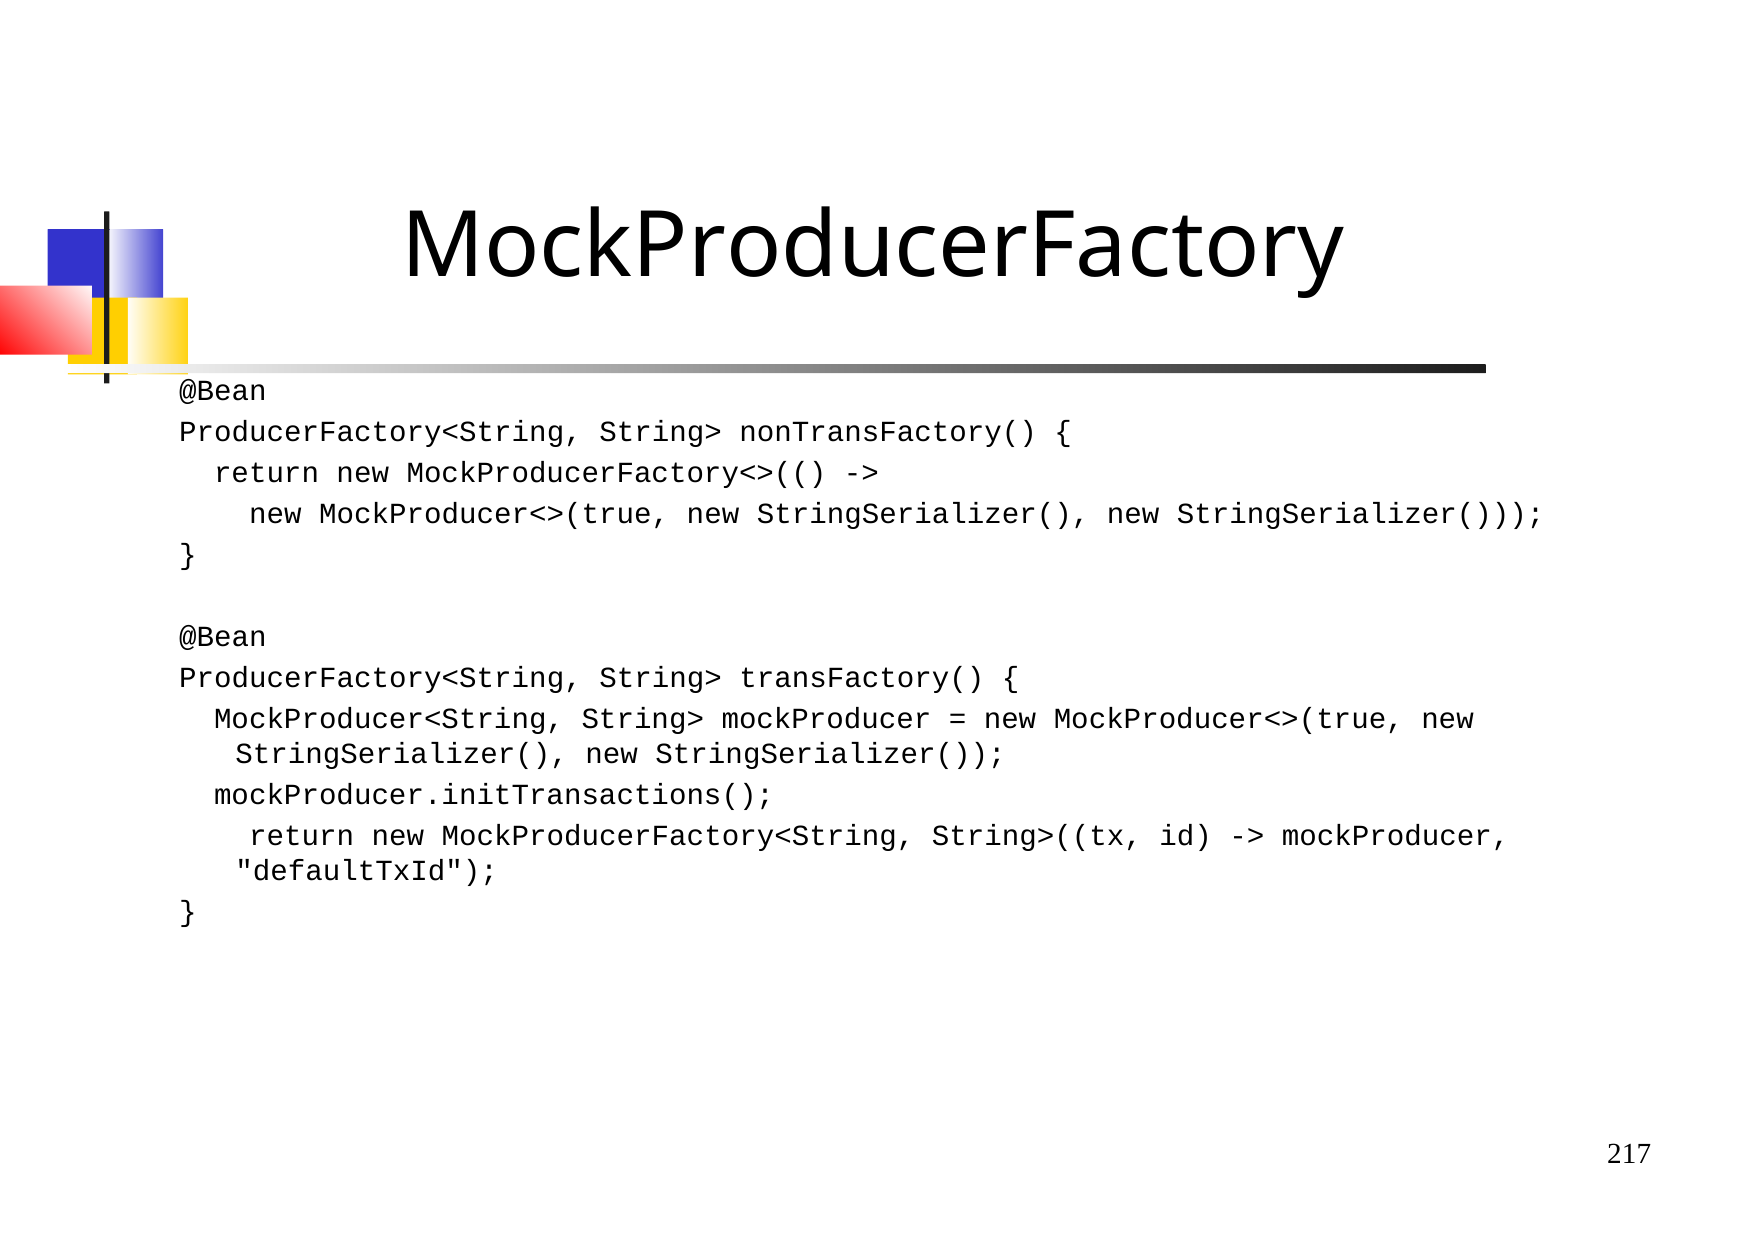

# MockProducerFactory
@Bean
ProducerFactory<String, String> nonTransFactory() {
 return new MockProducerFactory<>(() ->
 new MockProducer<>(true, new StringSerializer(), new StringSerializer()));
}
@Bean
ProducerFactory<String, String> transFactory() {
 MockProducer<String, String> mockProducer = new MockProducer<>(true, new StringSerializer(), new StringSerializer());
 mockProducer.initTransactions();
 return new MockProducerFactory<String, String>((tx, id) -> mockProducer, "defaultTxId");
}